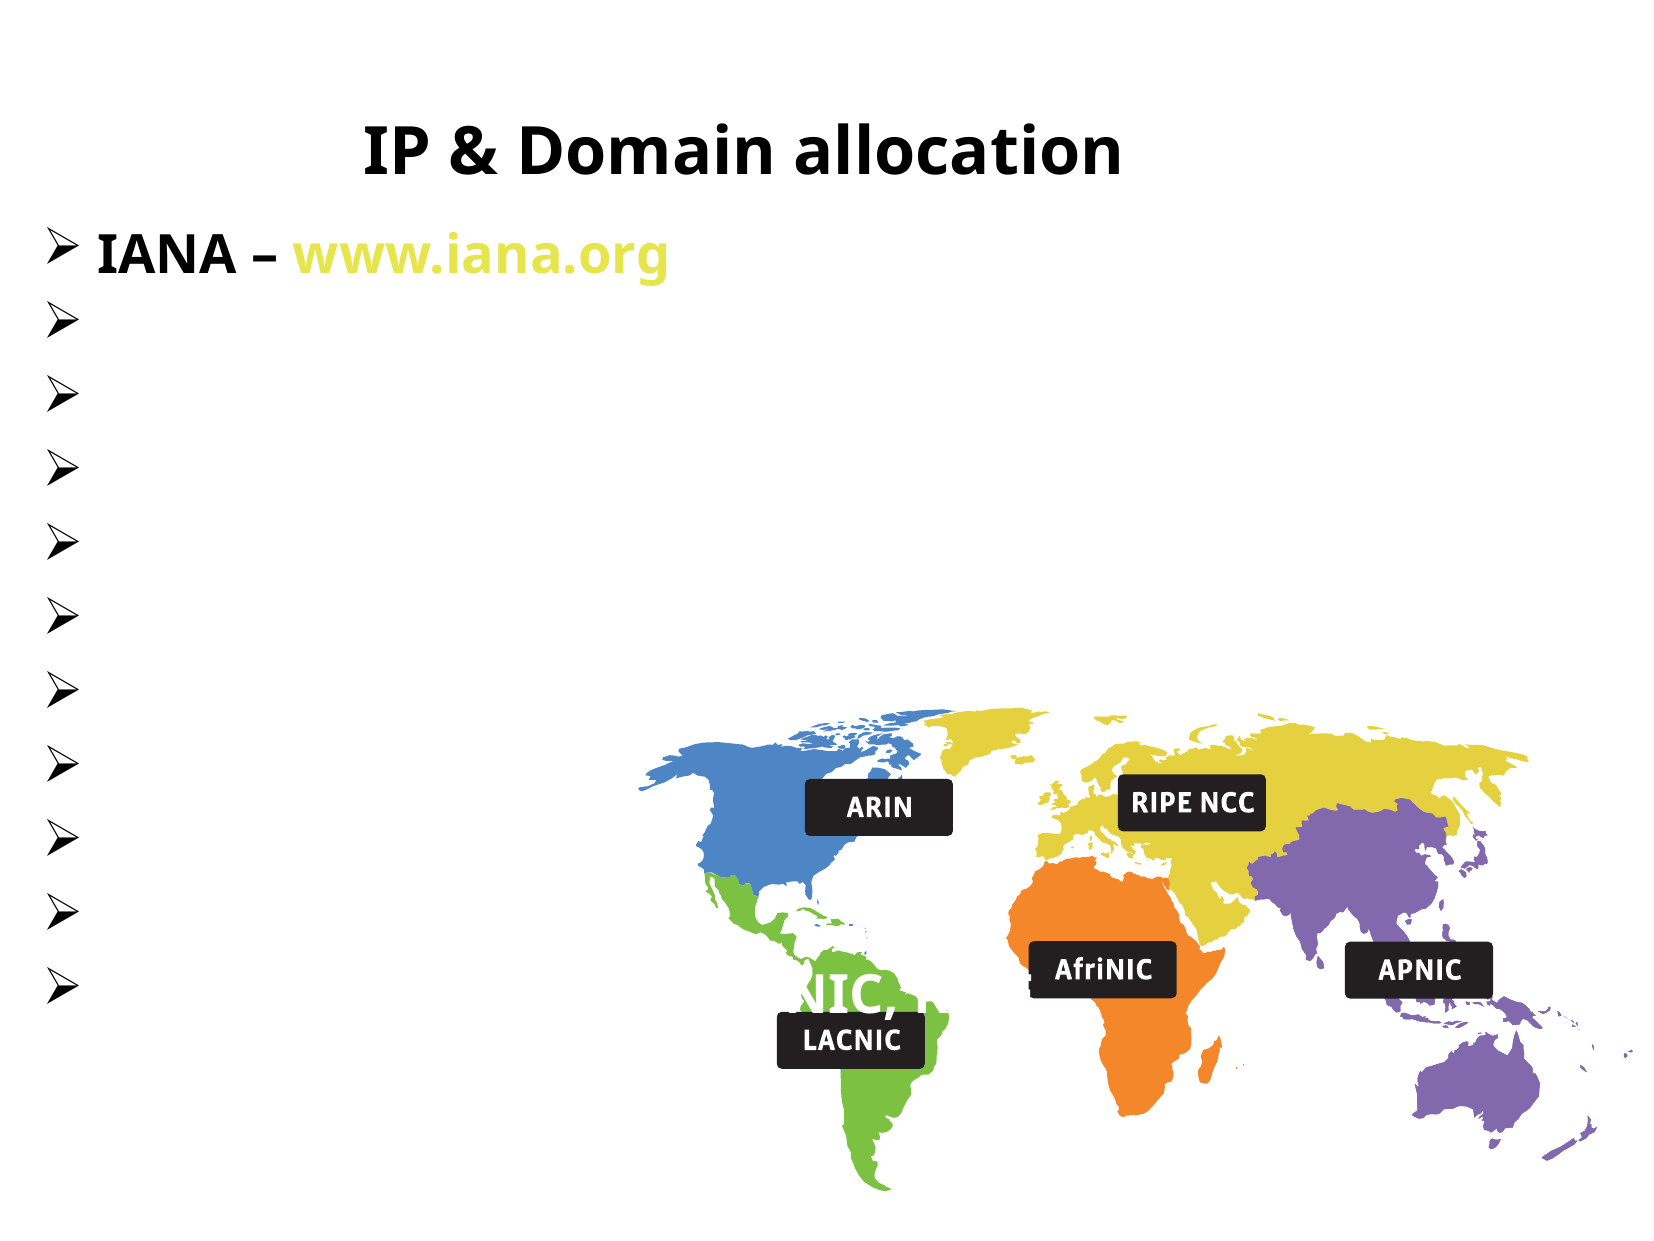

# IP & Domain allocation
 IANA – www.iana.org
 Number resources
 IP Addresses
 Autonomous System (AS)
 Protocol number assignments
 Domain assignments
 Root zone management
 gTLD database
 .int and .arpa domains
 IP registrars
 ARIN, LACNIC, Africa, APNIC, RIPE